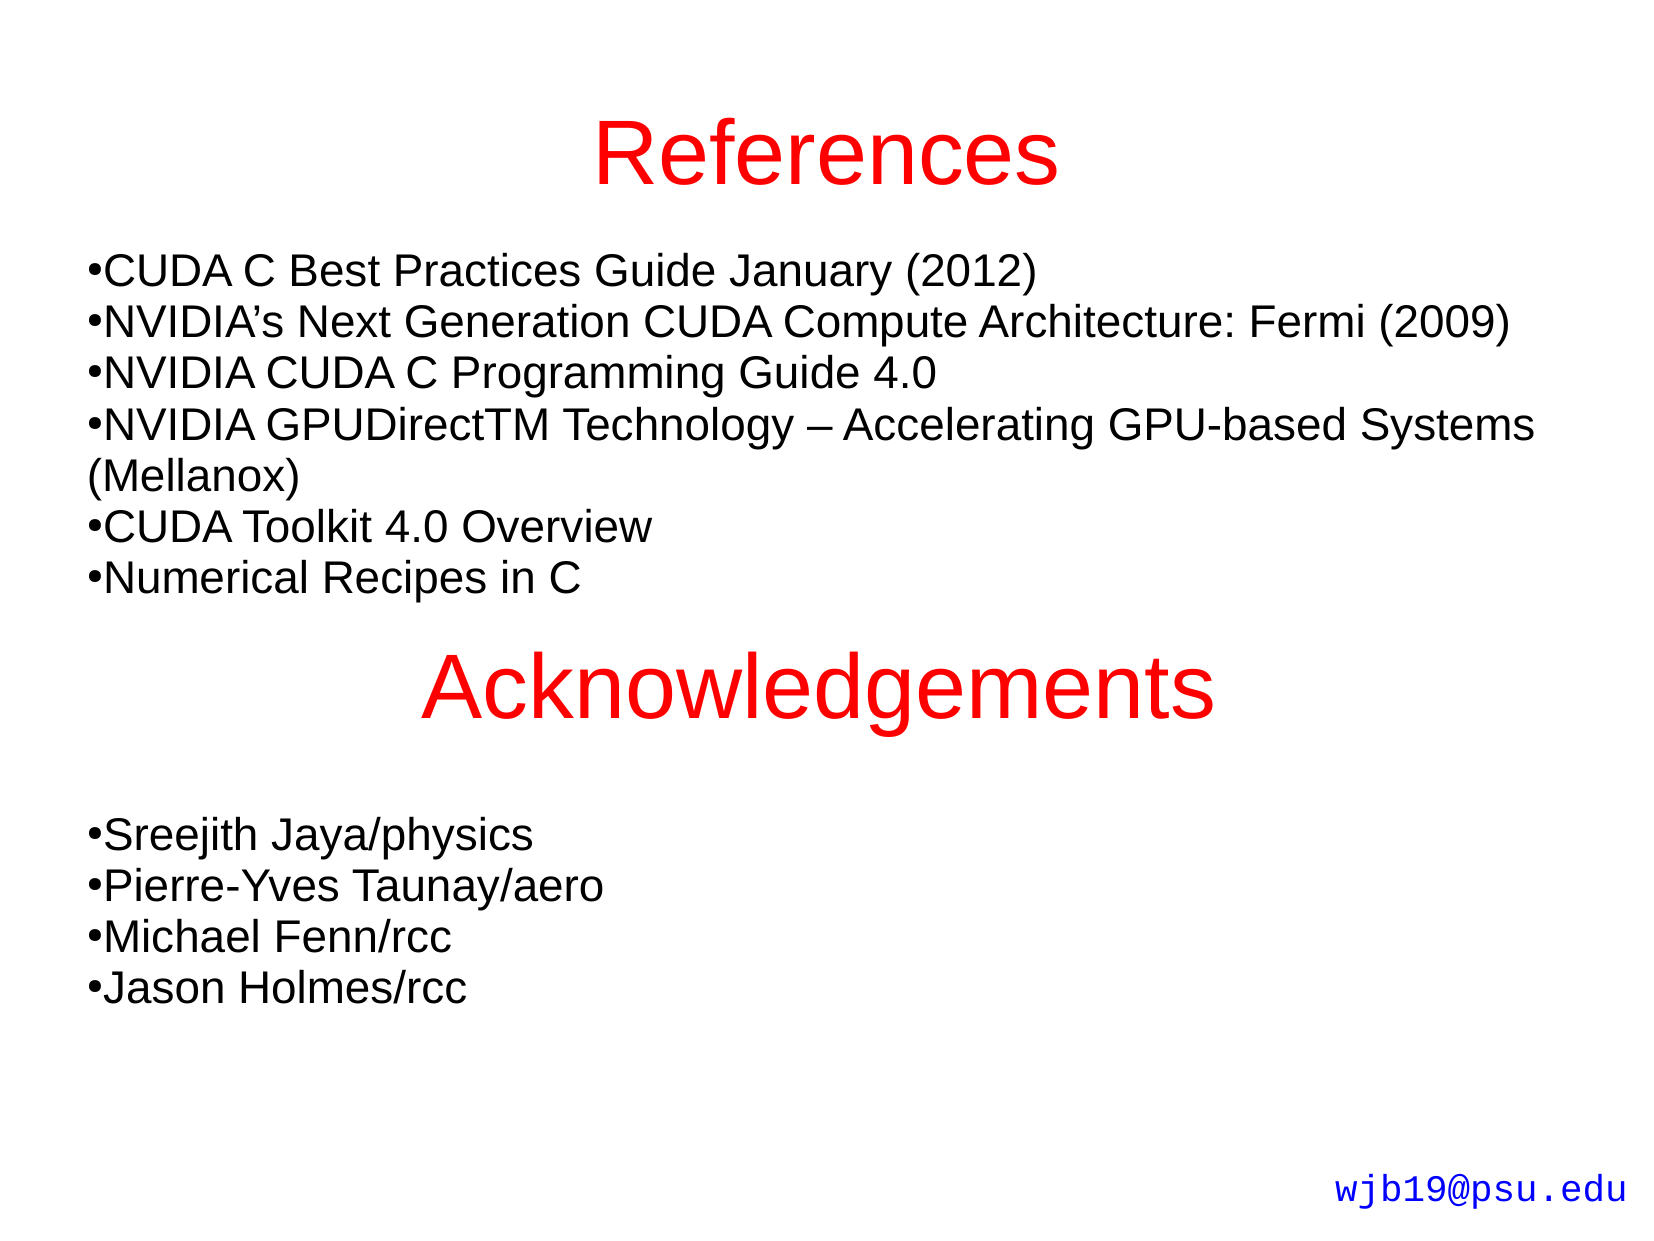

# References
CUDA C Best Practices Guide January (2012)
NVIDIA’s Next Generation CUDA Compute Architecture: Fermi (2009)
NVIDIA CUDA C Programming Guide 4.0
NVIDIA GPUDirectTM Technology – Accelerating GPU-based Systems (Mellanox)
CUDA Toolkit 4.0 Overview
Numerical Recipes in C
Sreejith Jaya/physics
Pierre-Yves Taunay/aero
Michael Fenn/rcc
Jason Holmes/rcc
Acknowledgements
wjb19@psu.edu